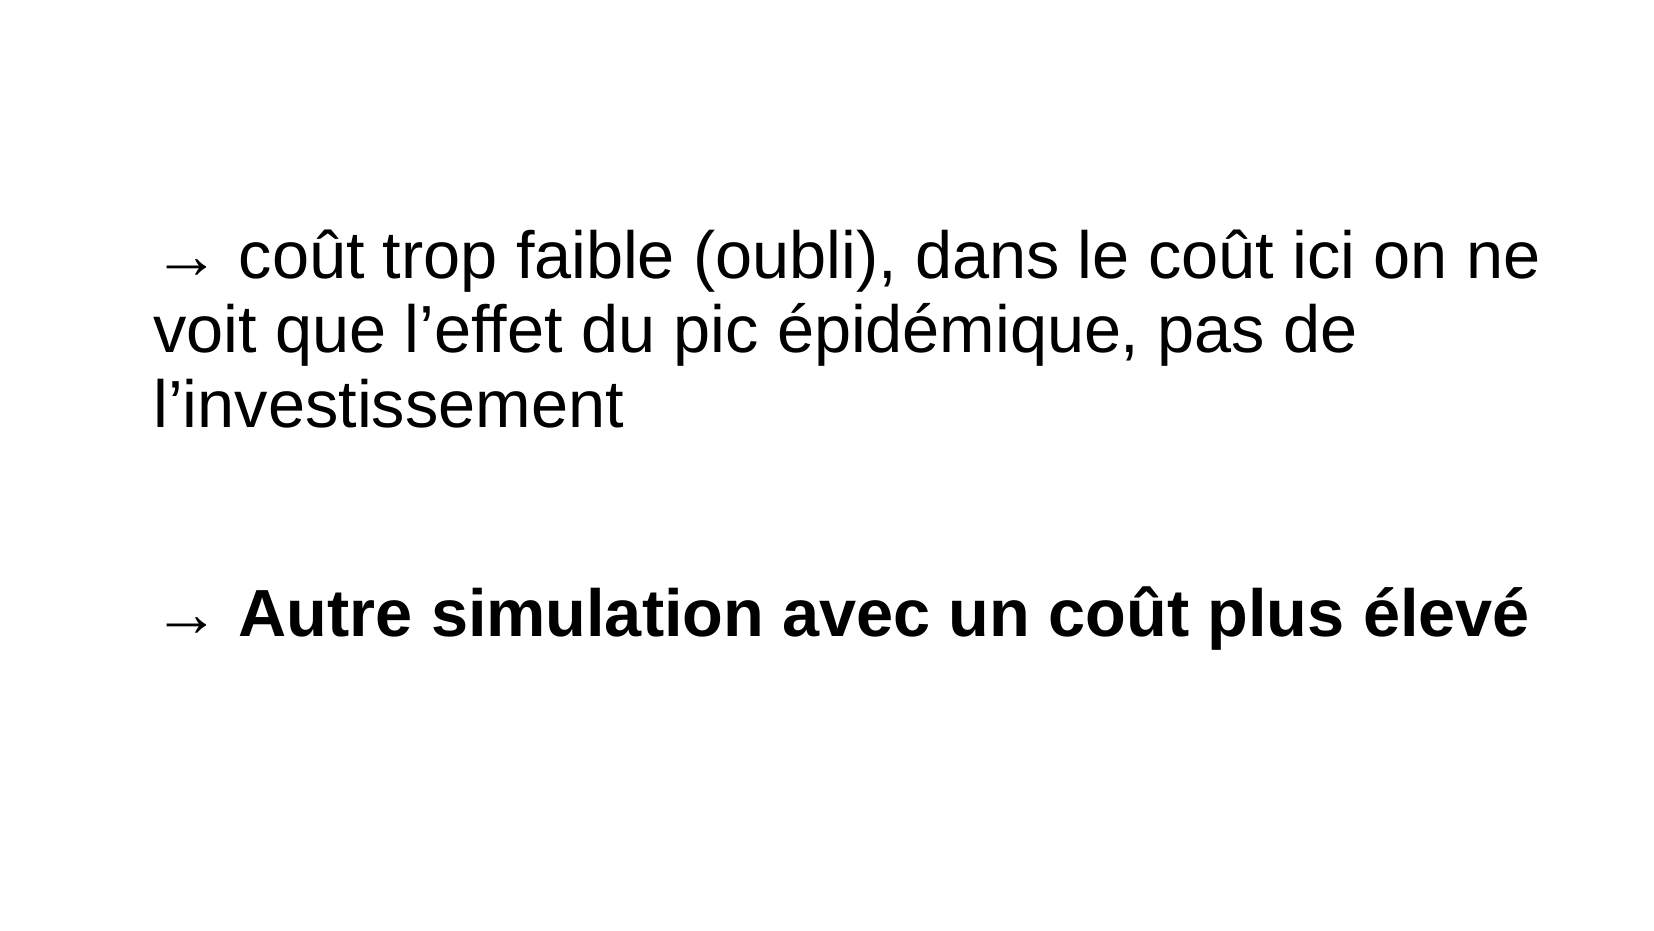

# → coût trop faible (oubli), dans le coût ici on ne voit que l’effet du pic épidémique, pas de l’investissement
→ Autre simulation avec un coût plus élevé